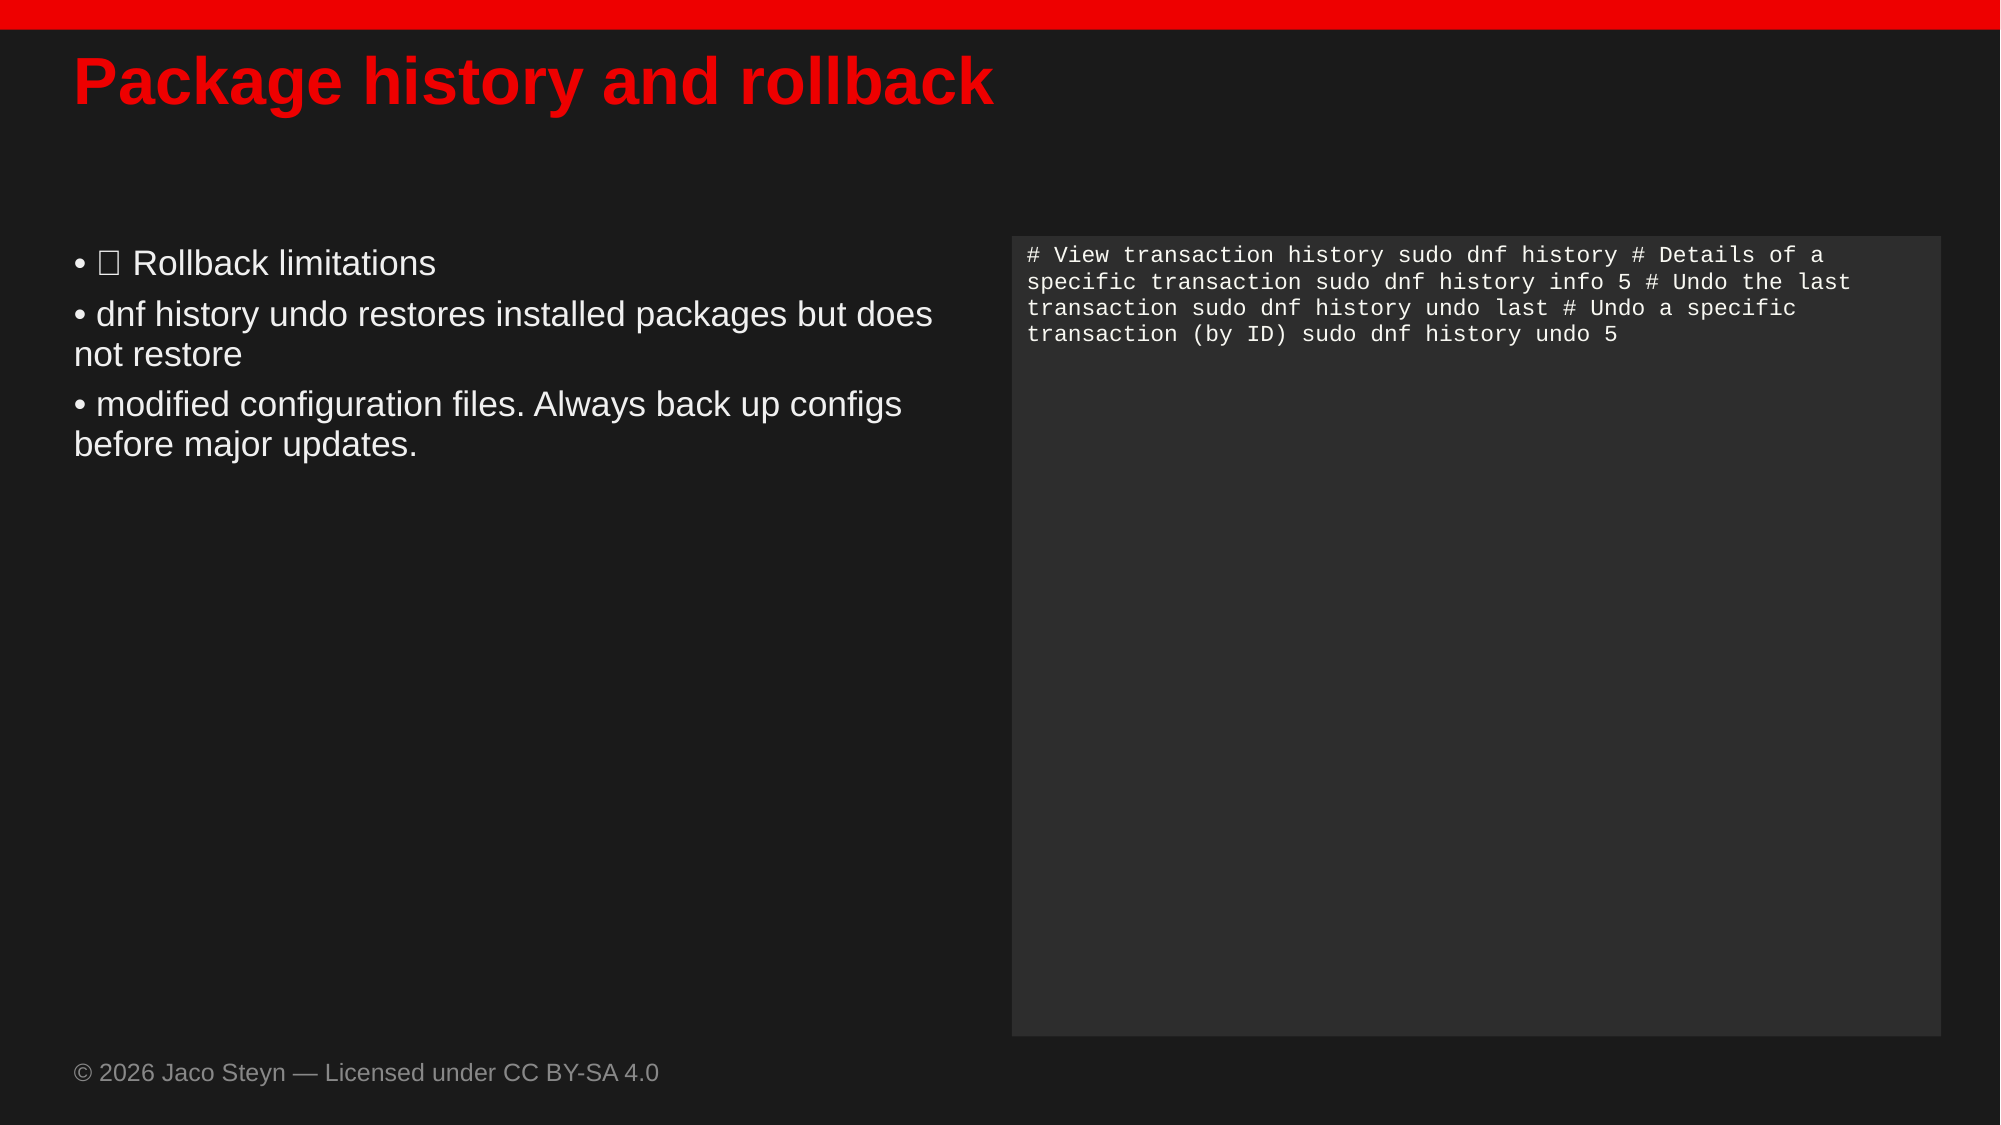

Package history and rollback
• 💡 Rollback limitations
• dnf history undo restores installed packages but does not restore
• modified configuration files. Always back up configs before major updates.
# View transaction history sudo dnf history # Details of a specific transaction sudo dnf history info 5 # Undo the last transaction sudo dnf history undo last # Undo a specific transaction (by ID) sudo dnf history undo 5
© 2026 Jaco Steyn — Licensed under CC BY-SA 4.0